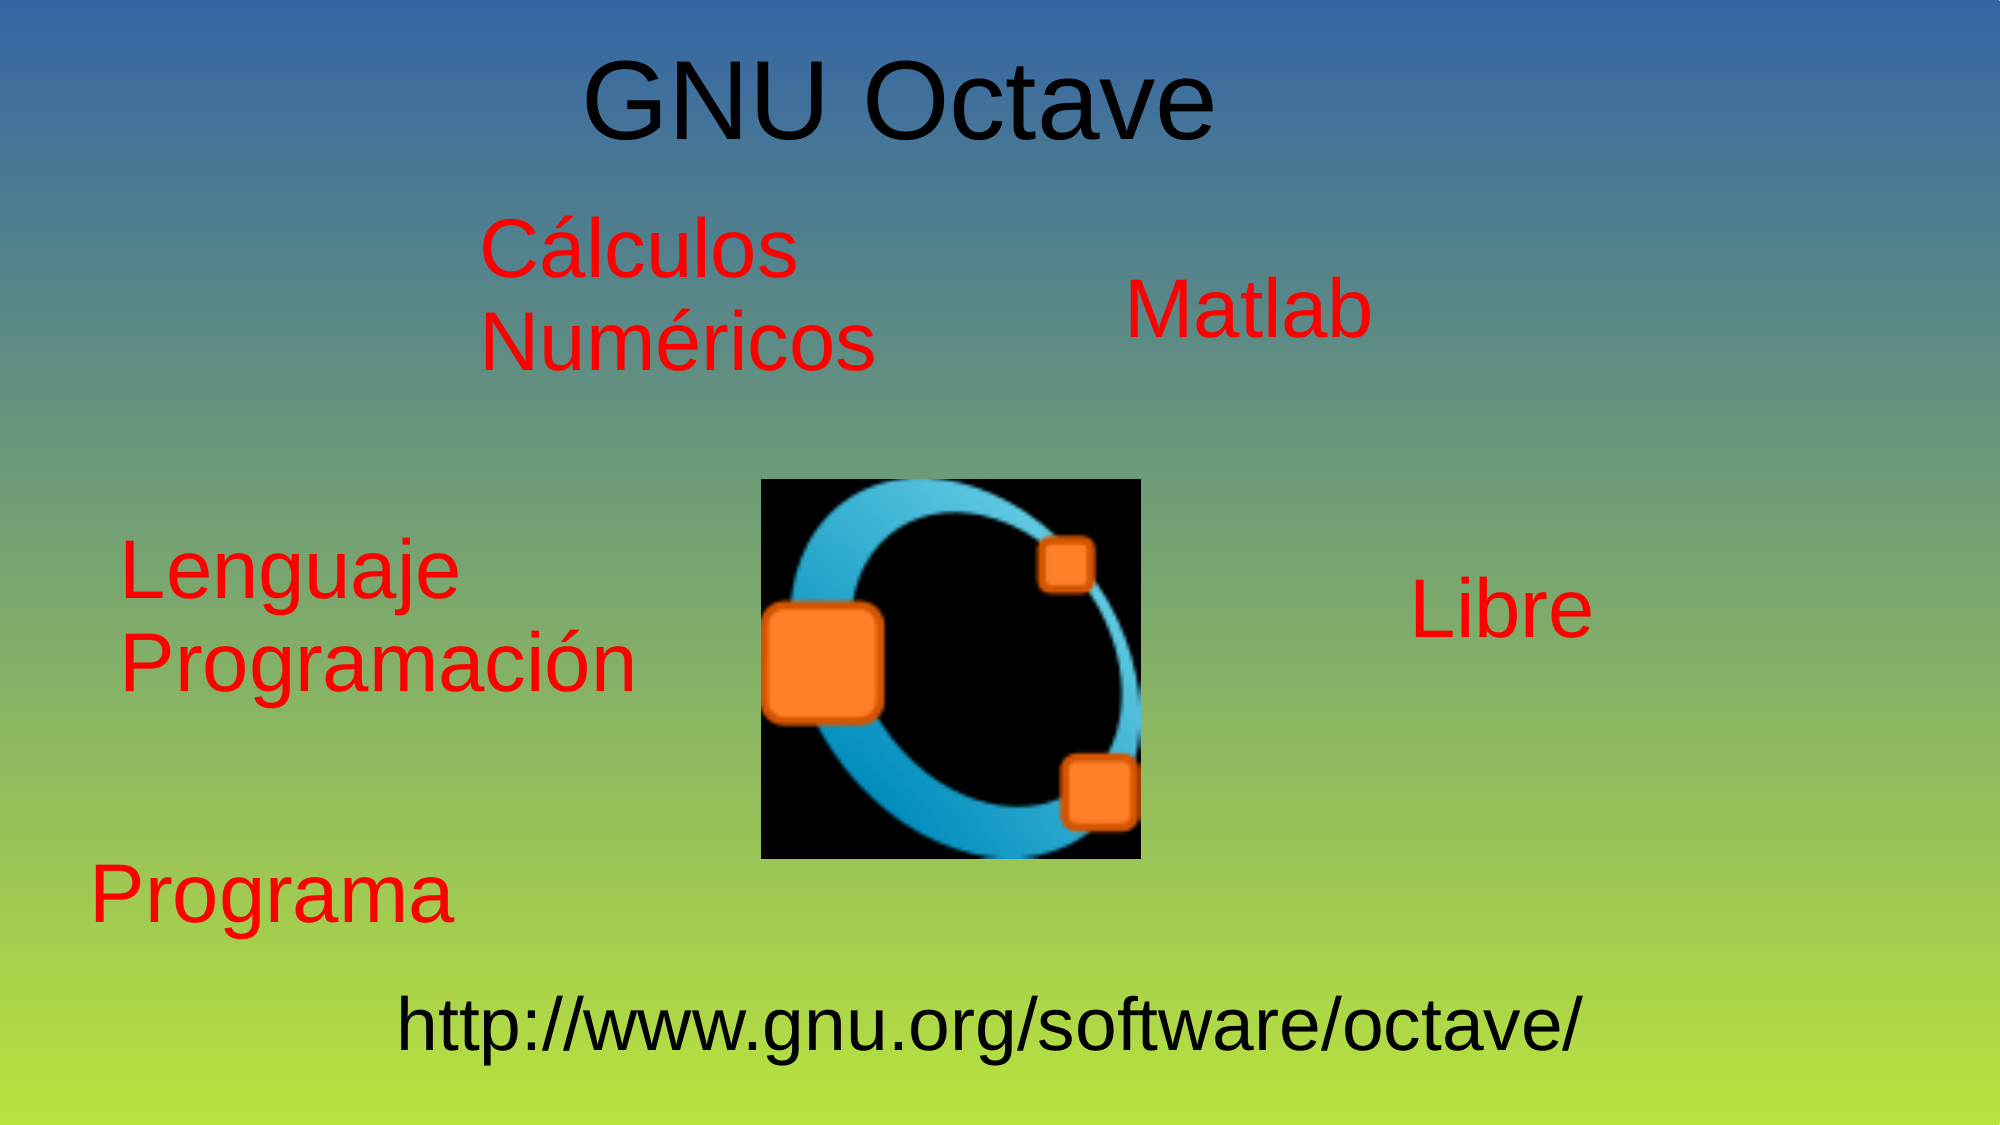

GNU Octave
Cálculos Numéricos
Matlab
Lenguaje
Programación
Libre
Programa
http://www.gnu.org/software/octave/